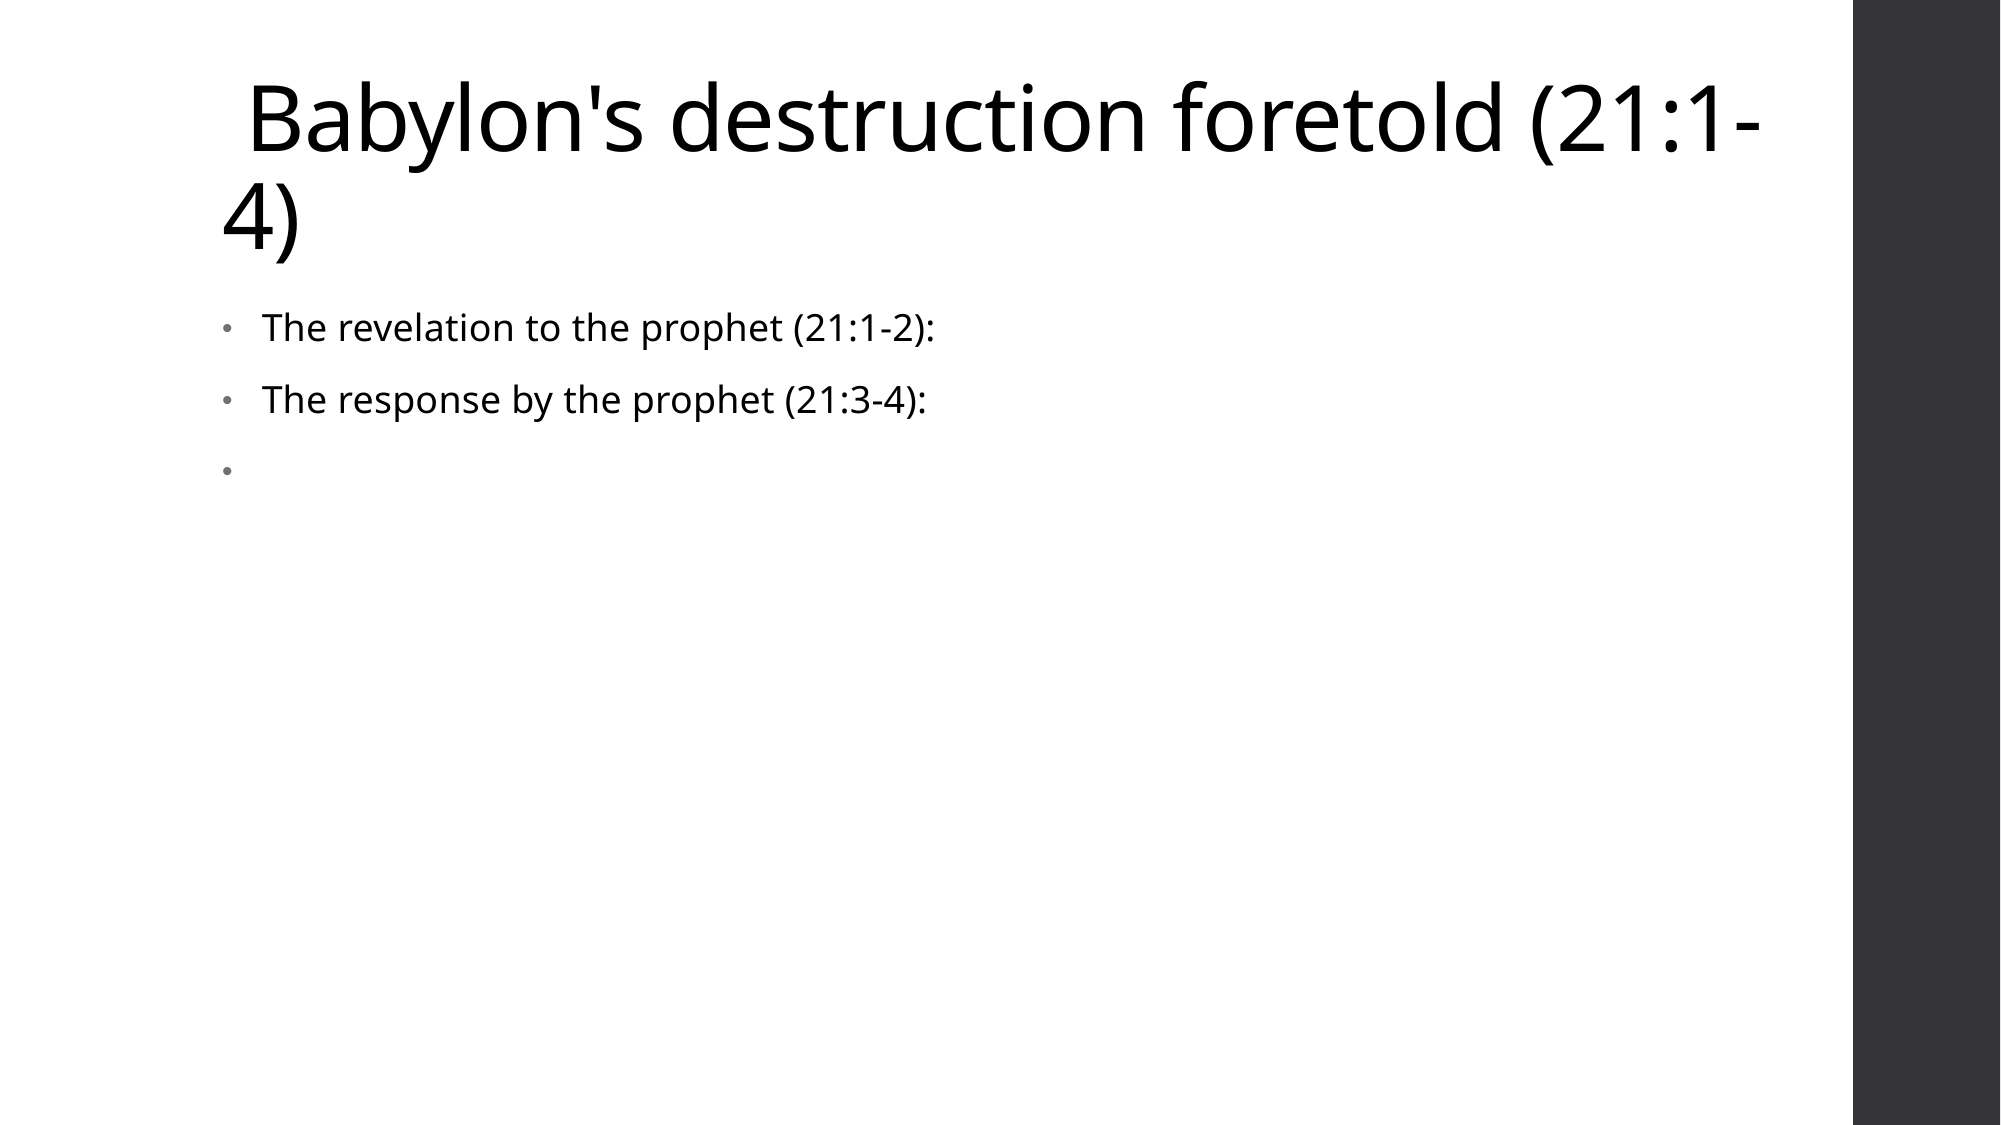

# Babylon's destruction foretold (21:1-4)
 The revelation to the prophet (21:1-2):
 The response by the prophet (21:3-4):